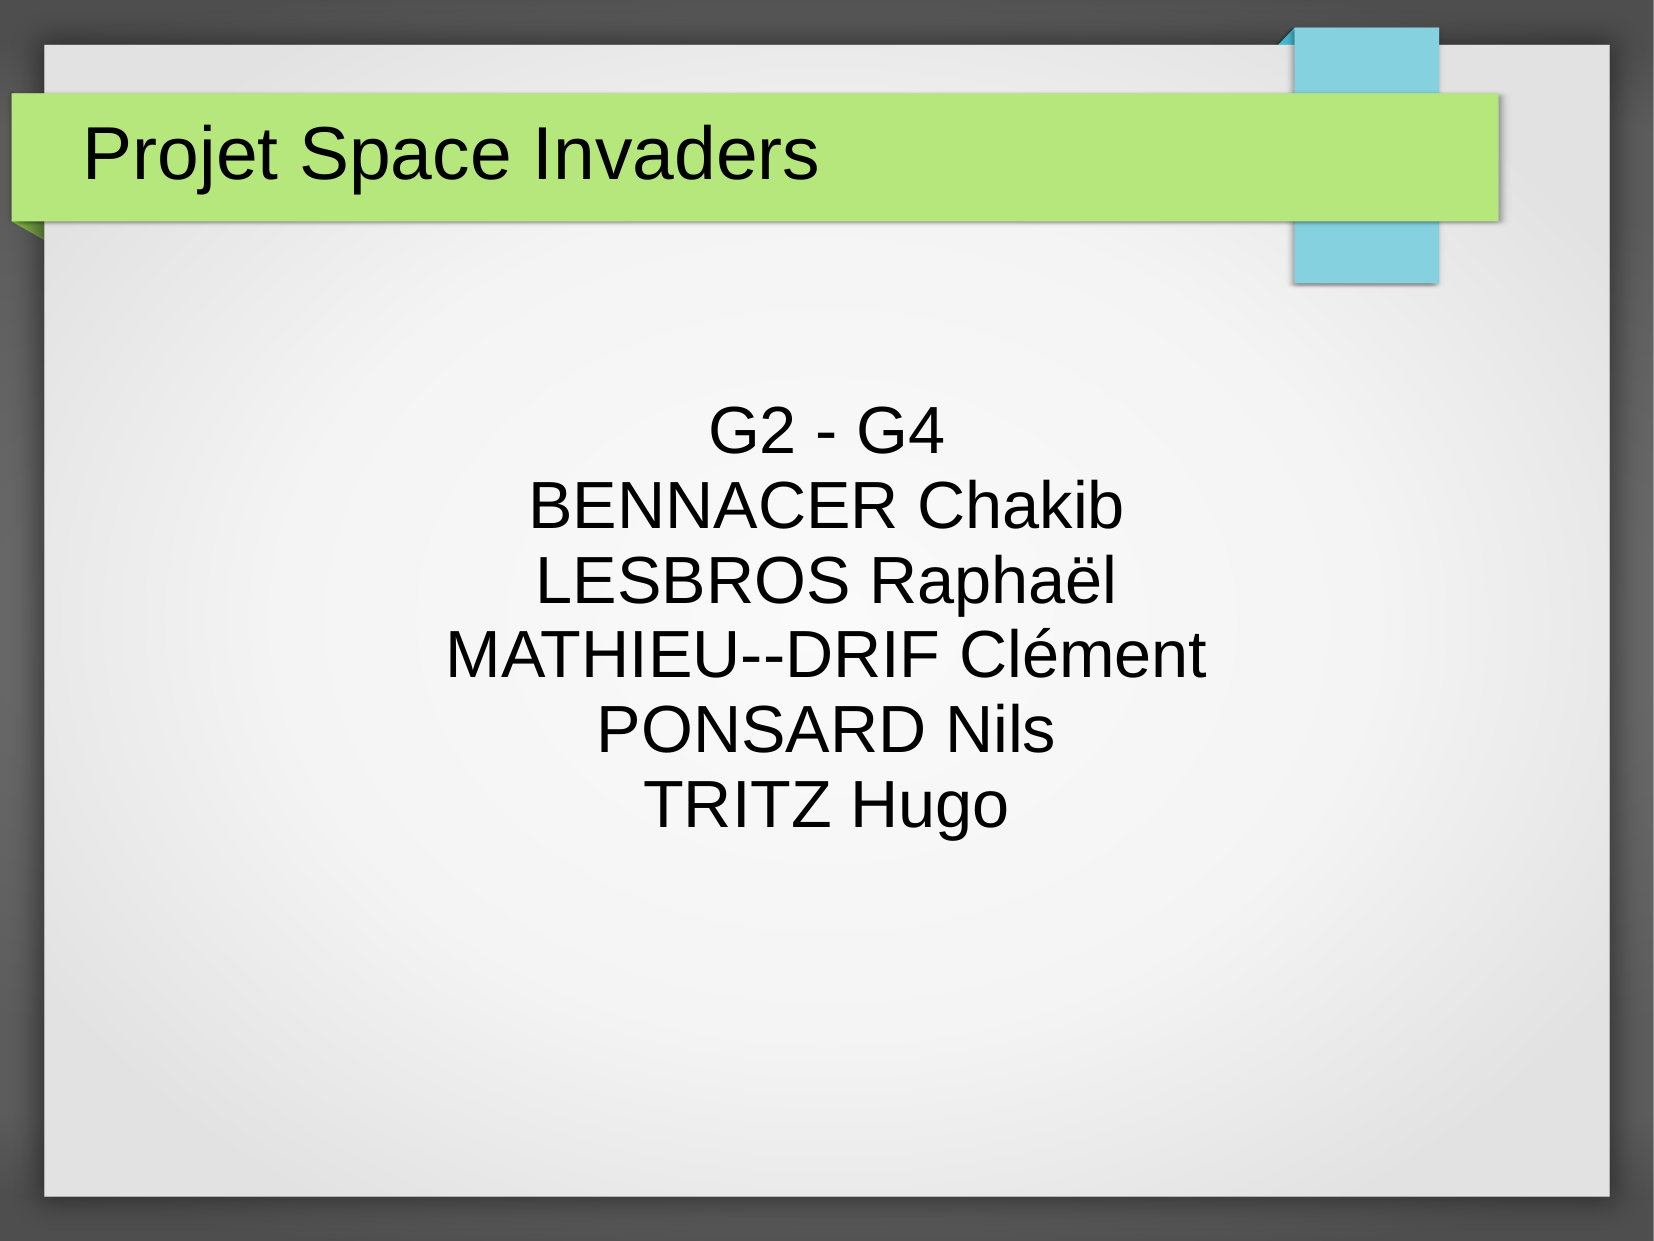

# Projet Space Invaders
G2 - G4
BENNACER Chakib
LESBROS Raphaël
MATHIEU--DRIF Clément
PONSARD Nils
TRITZ Hugo